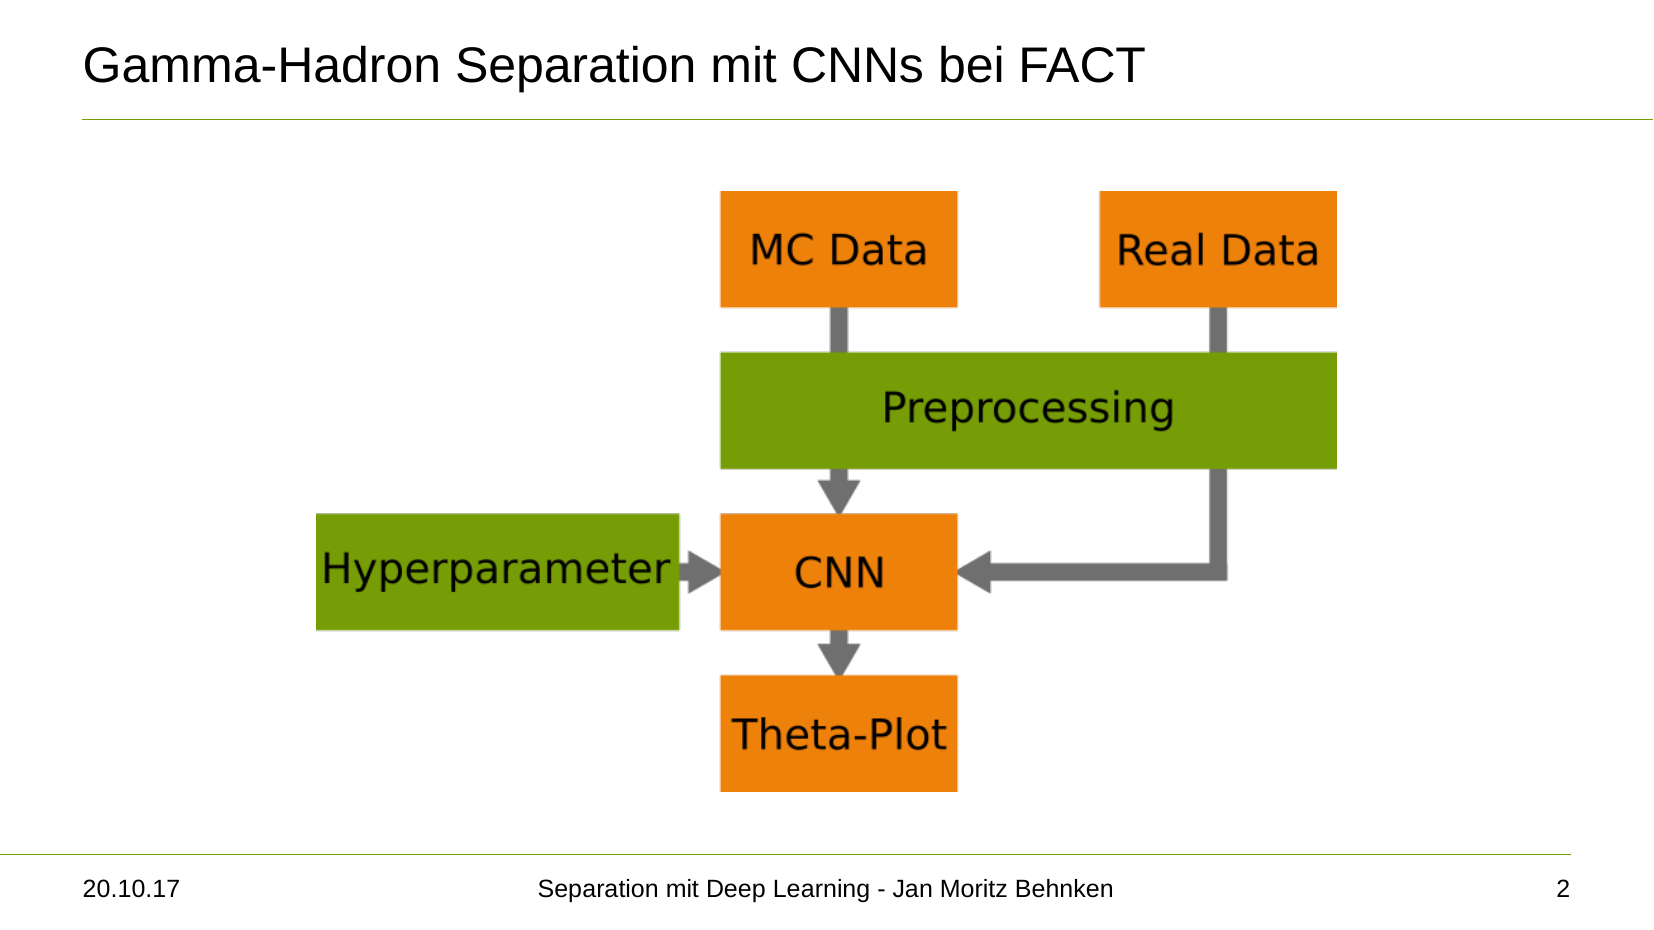

# Gamma-Hadron Separation mit CNNs bei FACT
20.10.17
Separation mit Deep Learning - Jan Moritz Behnken
2